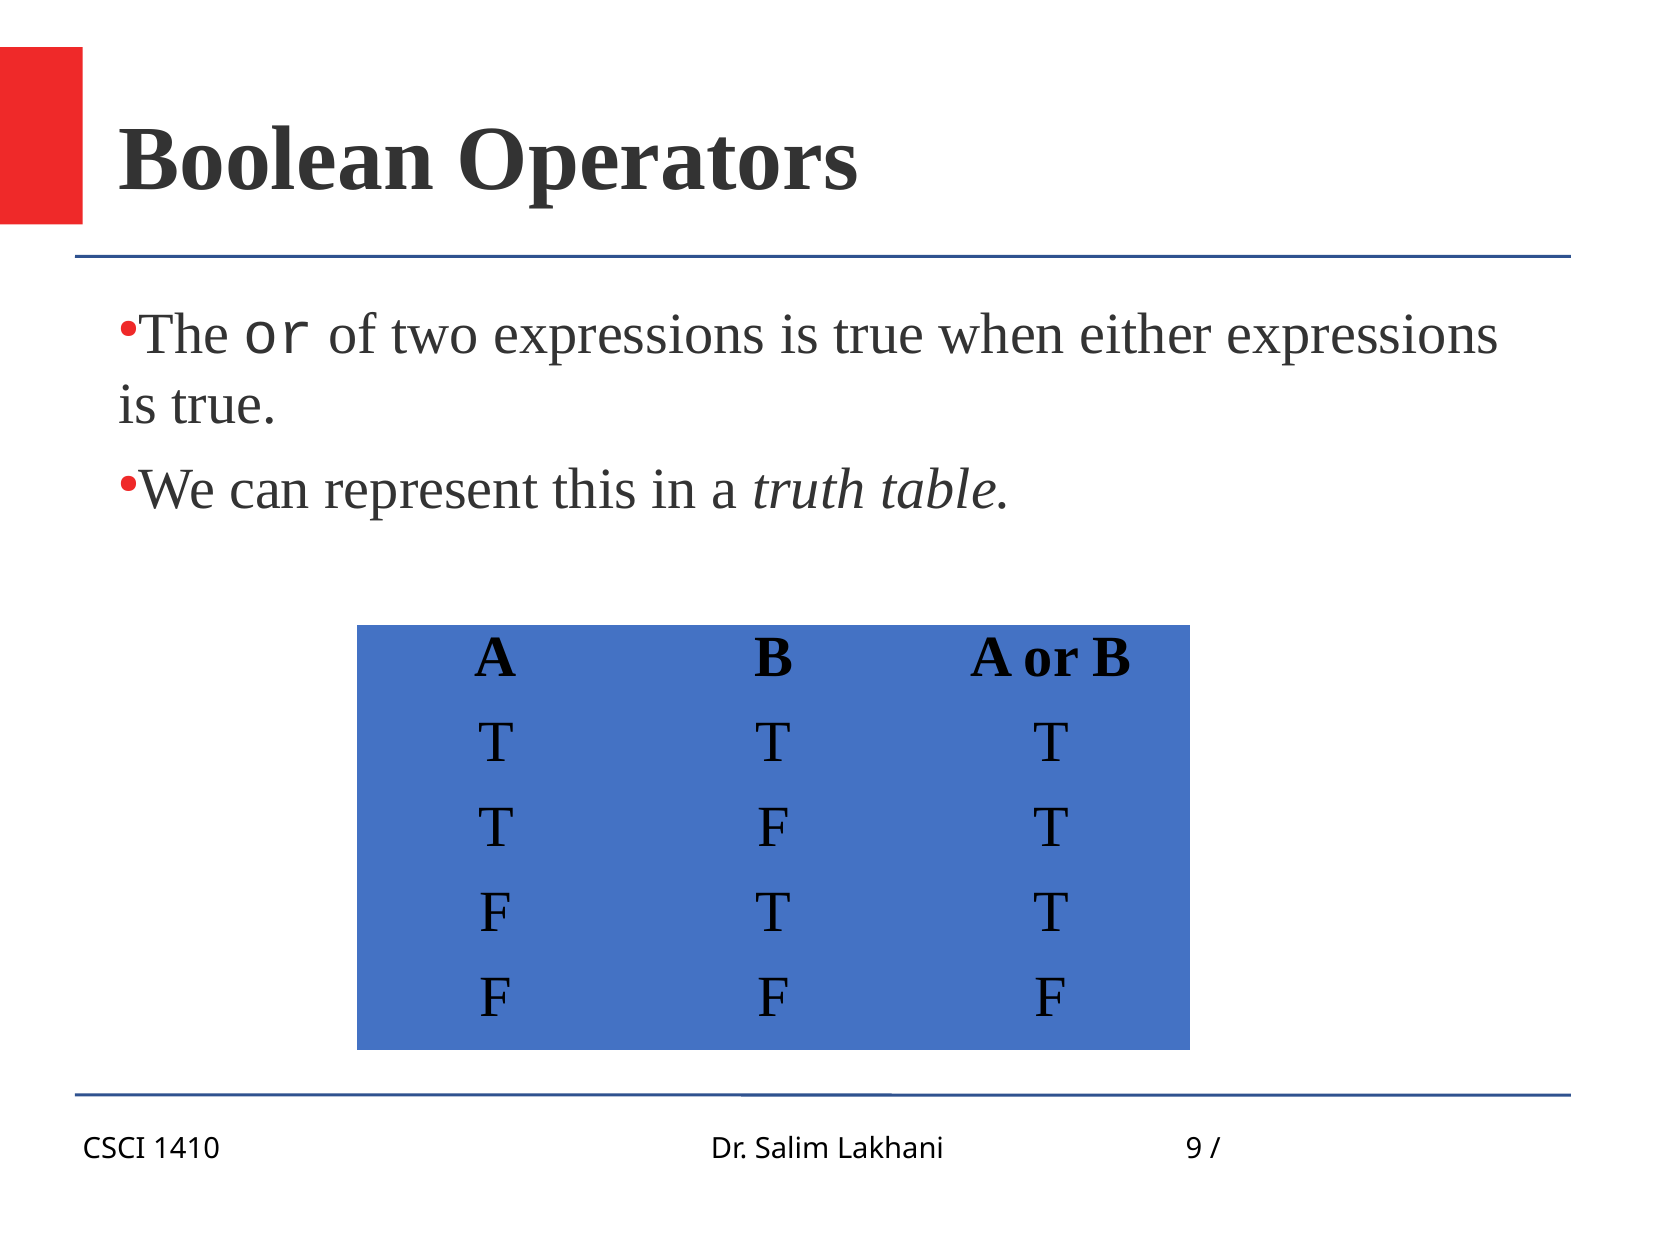

# Boolean Operators
The or of two expressions is true when either expressions is true.
We can represent this in a truth table.
| A | B | A or B |
| --- | --- | --- |
| T | T | T |
| T | F | T |
| F | T | T |
| F | F | F |
CSCI 1410
Dr. Salim Lakhani
8 /